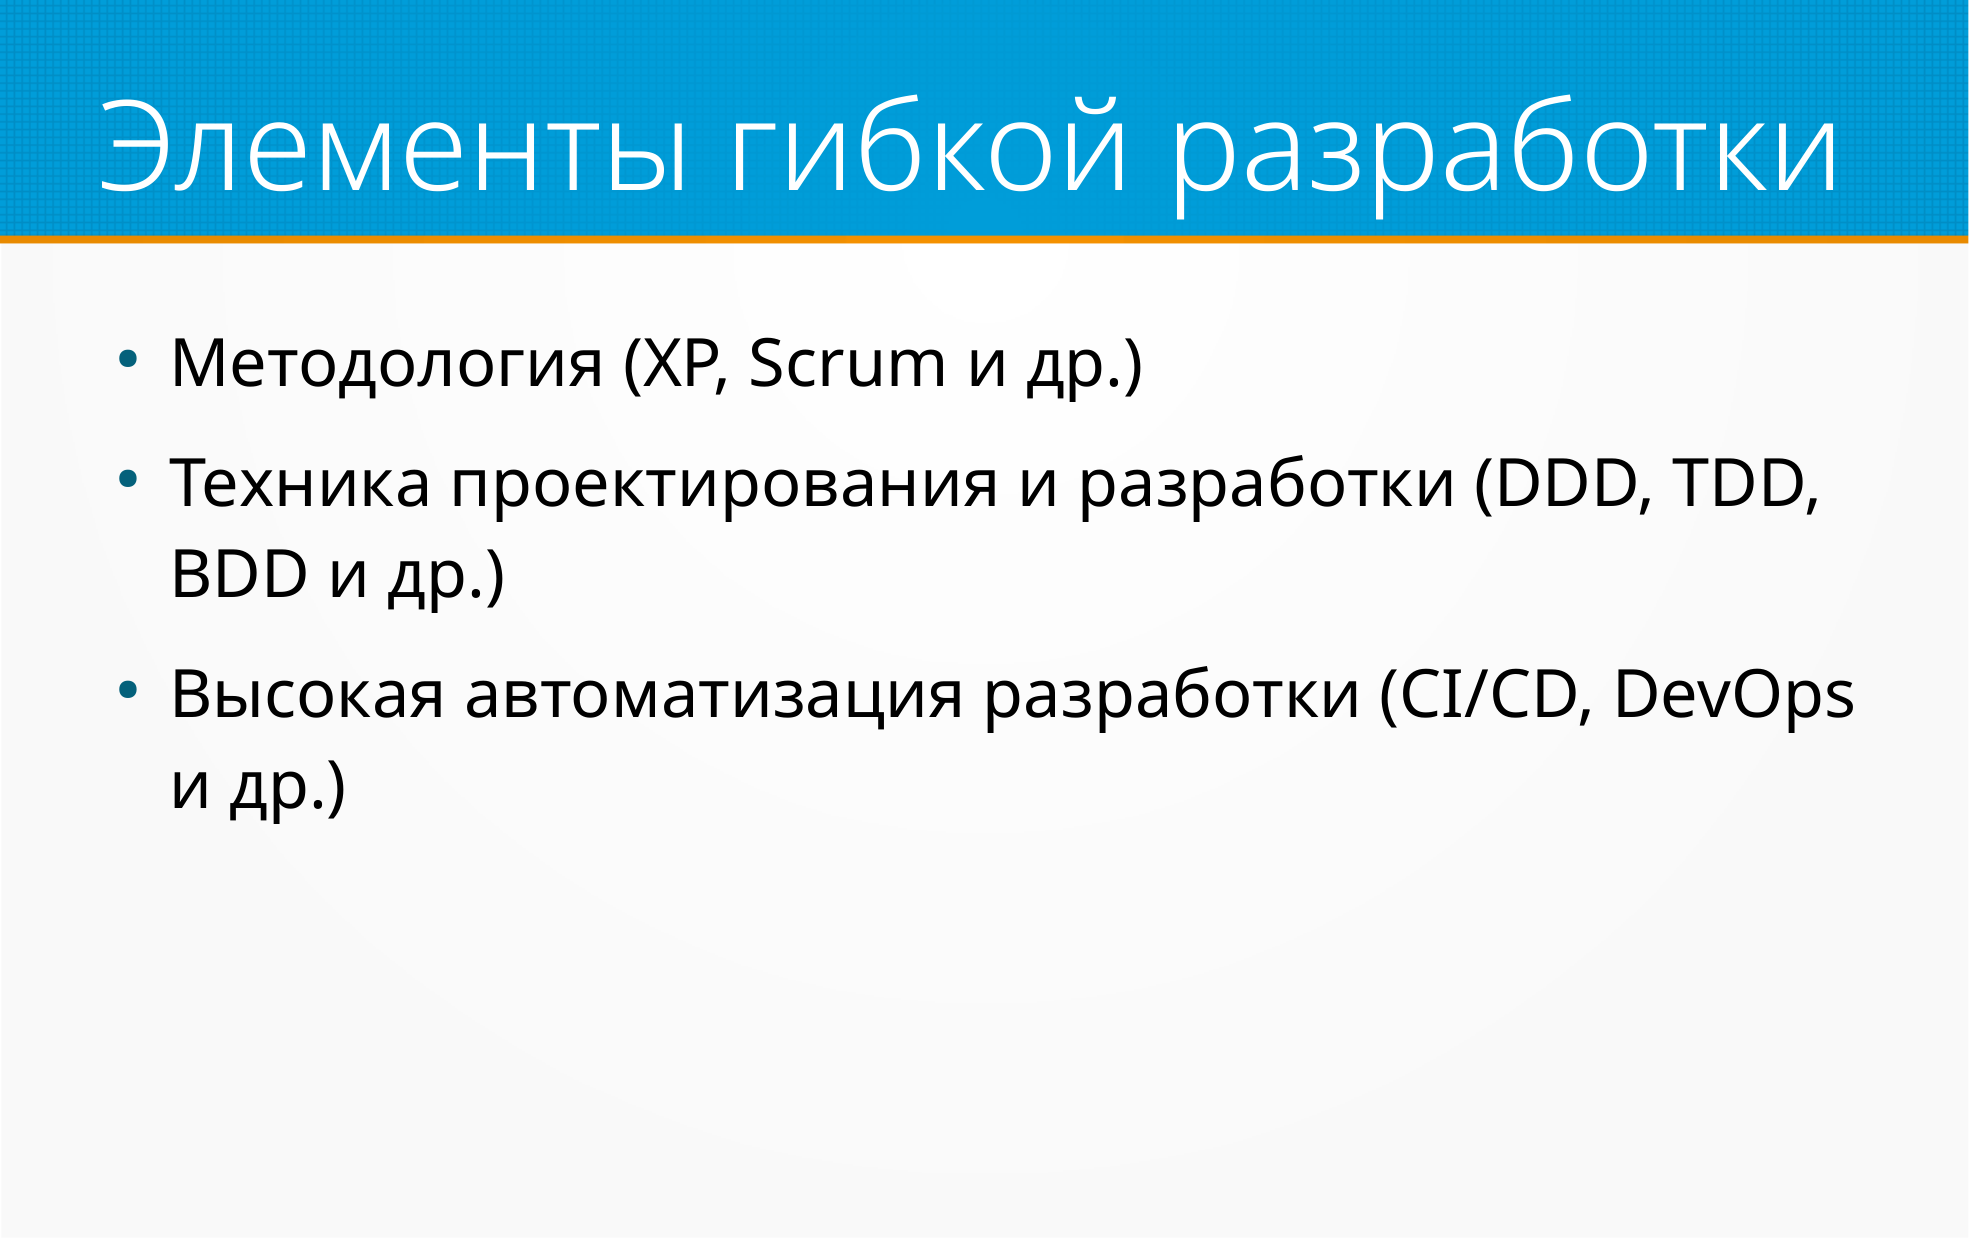

# Элементы гибкой разработки
Методология (XP, Scrum и др.)
Техника проектирования и разработки (DDD, TDD, BDD и др.)
Высокая автоматизация разработки (CI/CD, DevOps и др.)